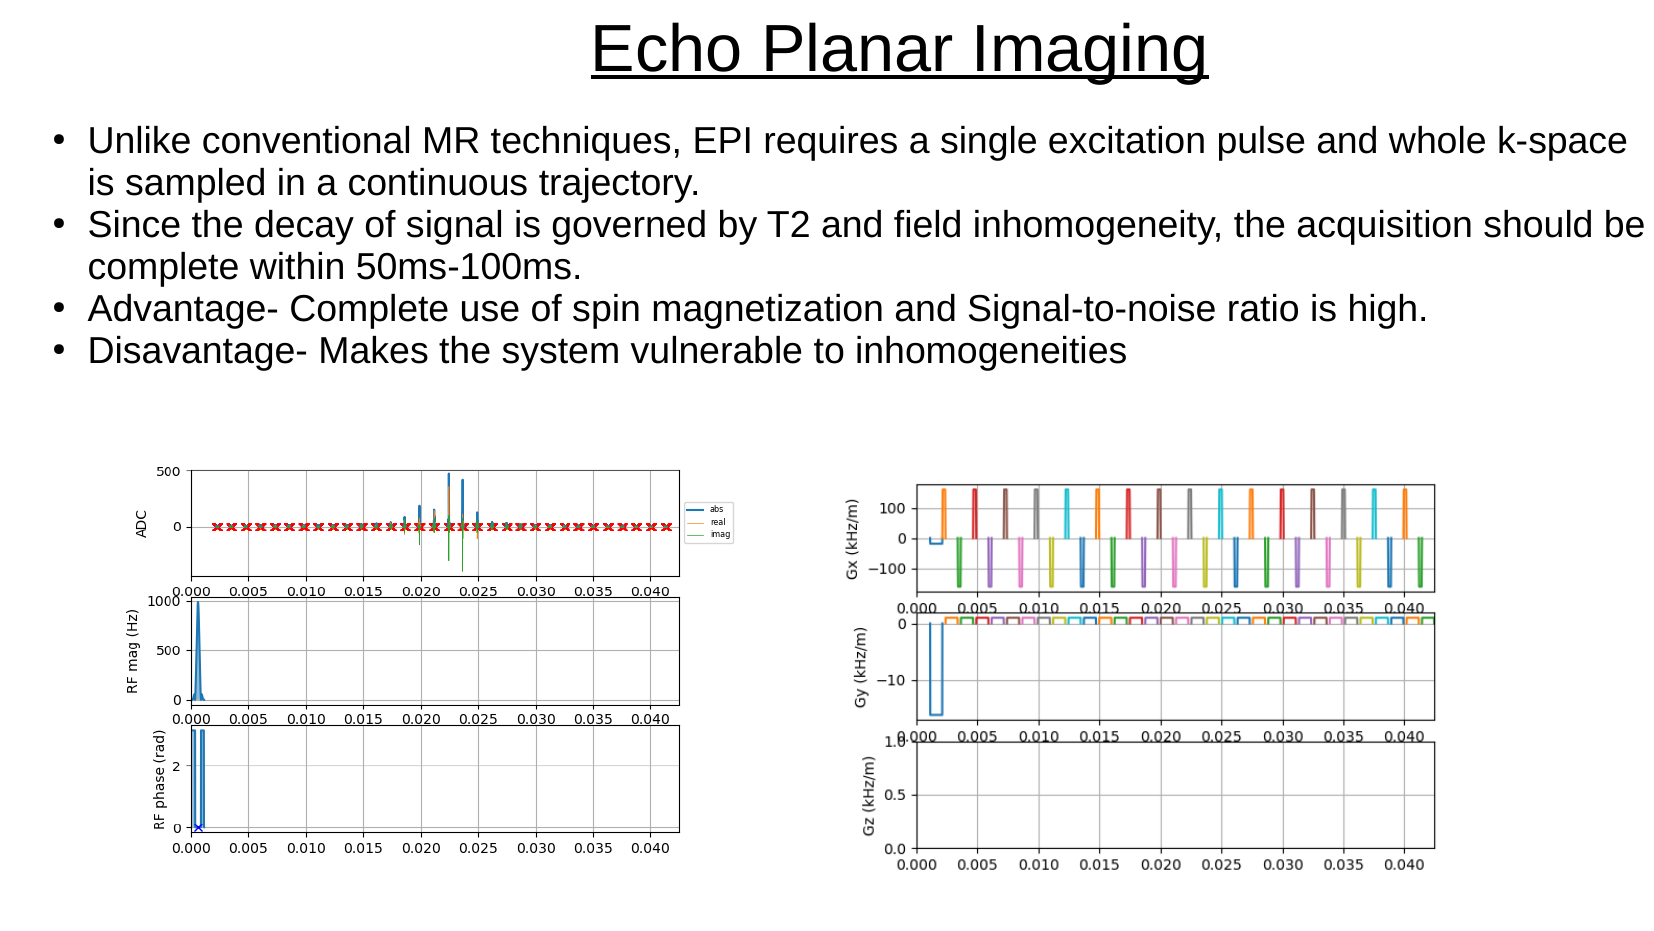

Echo Planar Imaging
Unlike conventional MR techniques, EPI requires a single excitation pulse and whole k-space
is sampled in a continuous trajectory.
Since the decay of signal is governed by T2 and field inhomogeneity, the acquisition should be
complete within 50ms-100ms.
Advantage- Complete use of spin magnetization and Signal-to-noise ratio is high.
Disavantage- Makes the system vulnerable to inhomogeneities